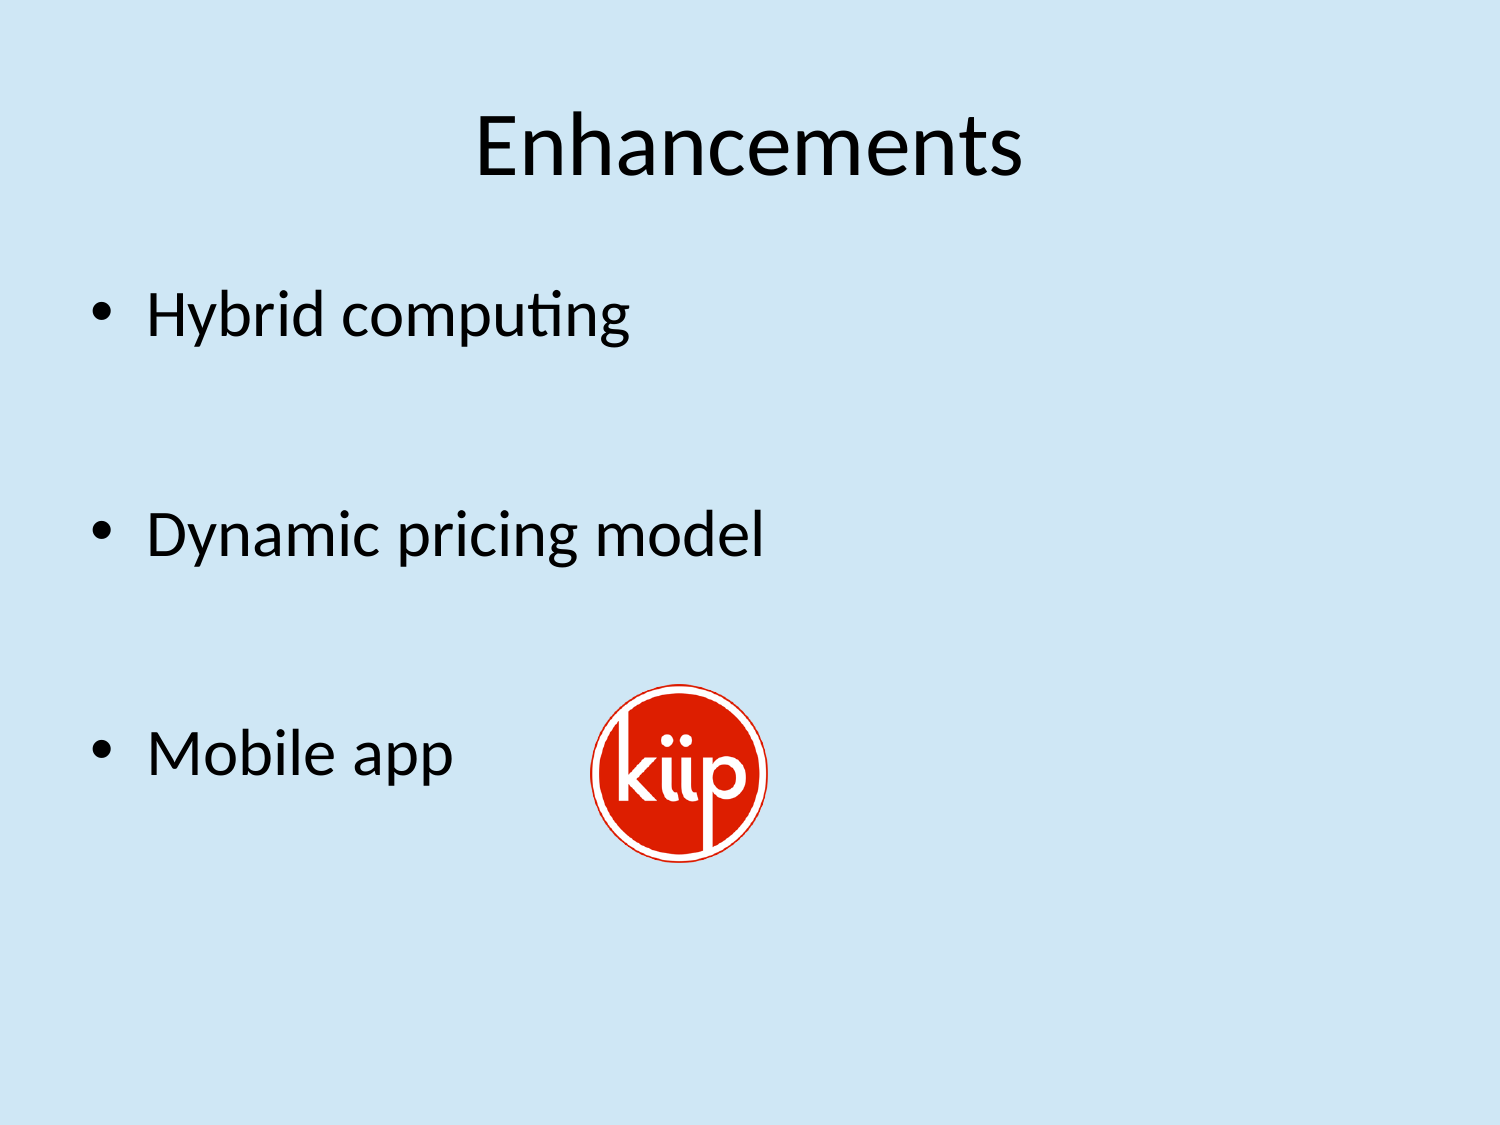

# Enhancements
Hybrid computing
Dynamic pricing model
Mobile app